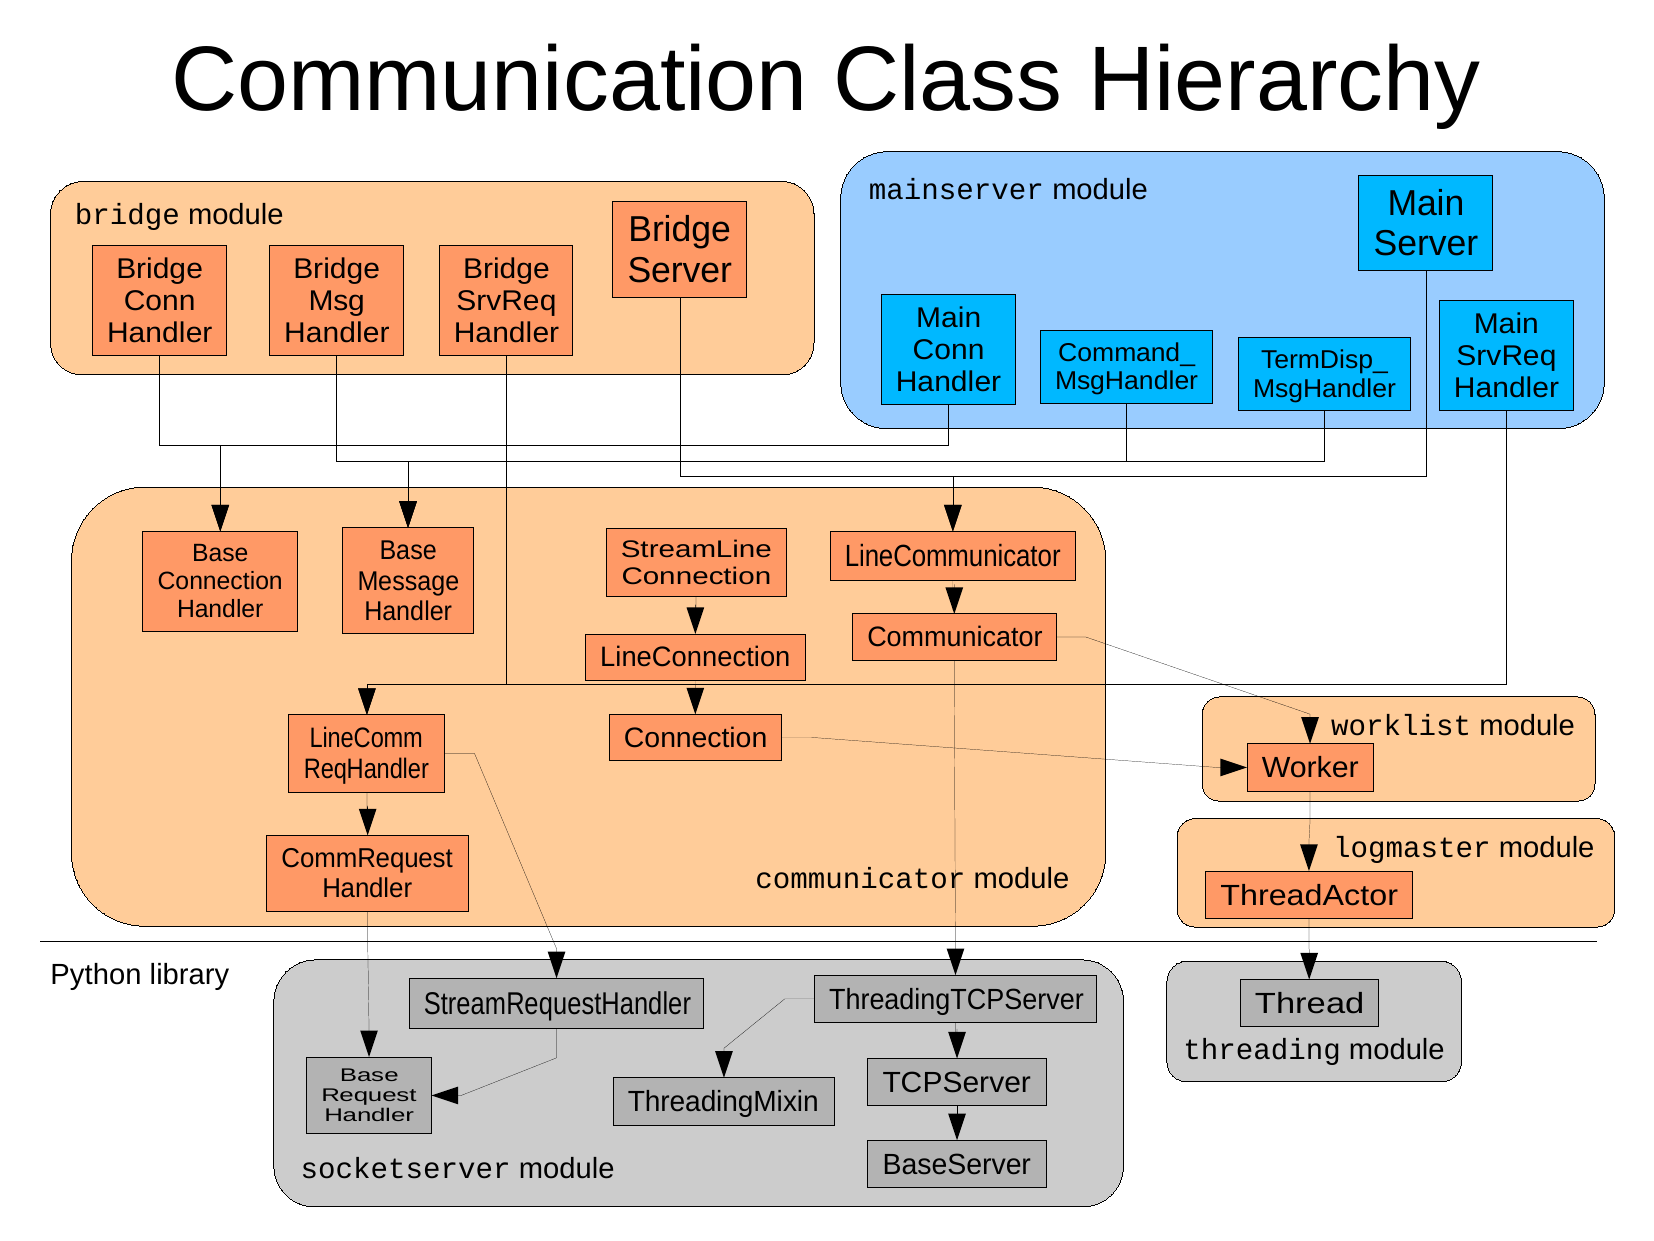

# Communication Class Hierarchy
mainserver module
Main
Server
bridge module
Bridge
Server
Bridge
SrvReq
Handler
Bridge
Msg
Handler
Bridge
Conn
Handler
Main
Conn
Handler
Main
SrvReq
Handler
Command_
MsgHandler
TermDisp_
MsgHandler
communicator module
Base
Message
Handler
StreamLine
Connection
LineCommunicator
Base
Connection
Handler
Communicator
LineConnection
worklist module
Connection
LineComm
ReqHandler
Worker
logmaster module
CommRequest
Handler
ThreadActor
Python library
socketserver module
threading module
ThreadingTCPServer
StreamRequestHandler
Thread
Base
Request
Handler
TCPServer
ThreadingMixin
BaseServer